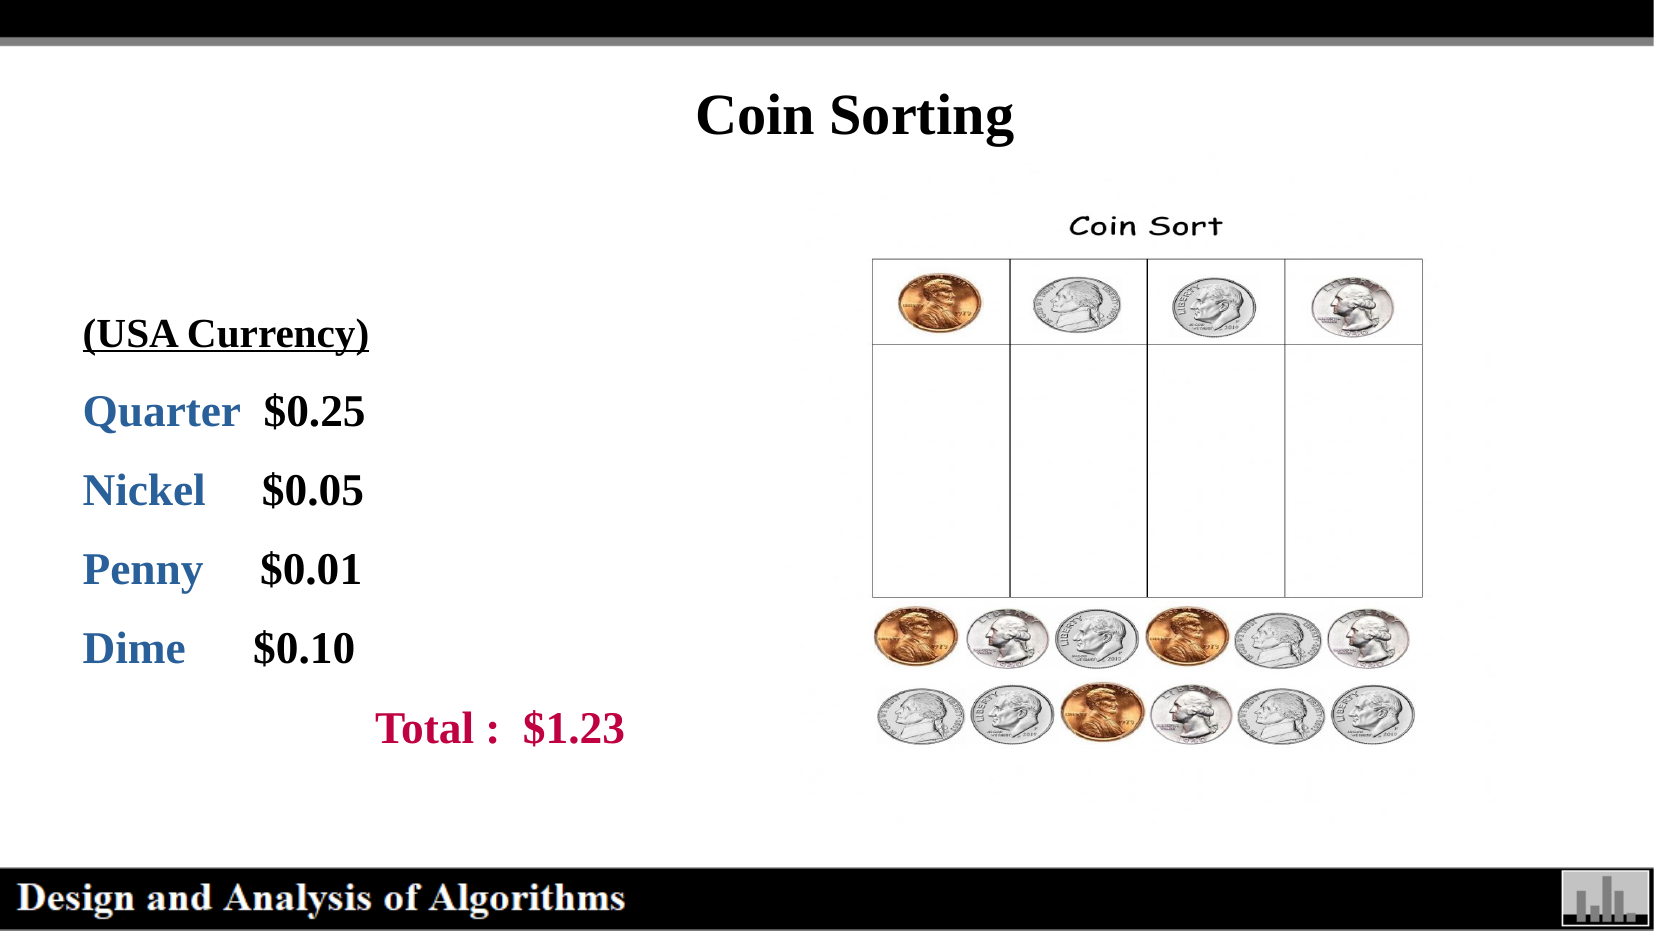

# Coin Sorting
(USA Currency)
Quarter $0.25
Nickel $0.05
Penny $0.01
Dime $0.10
 Total : $1.23